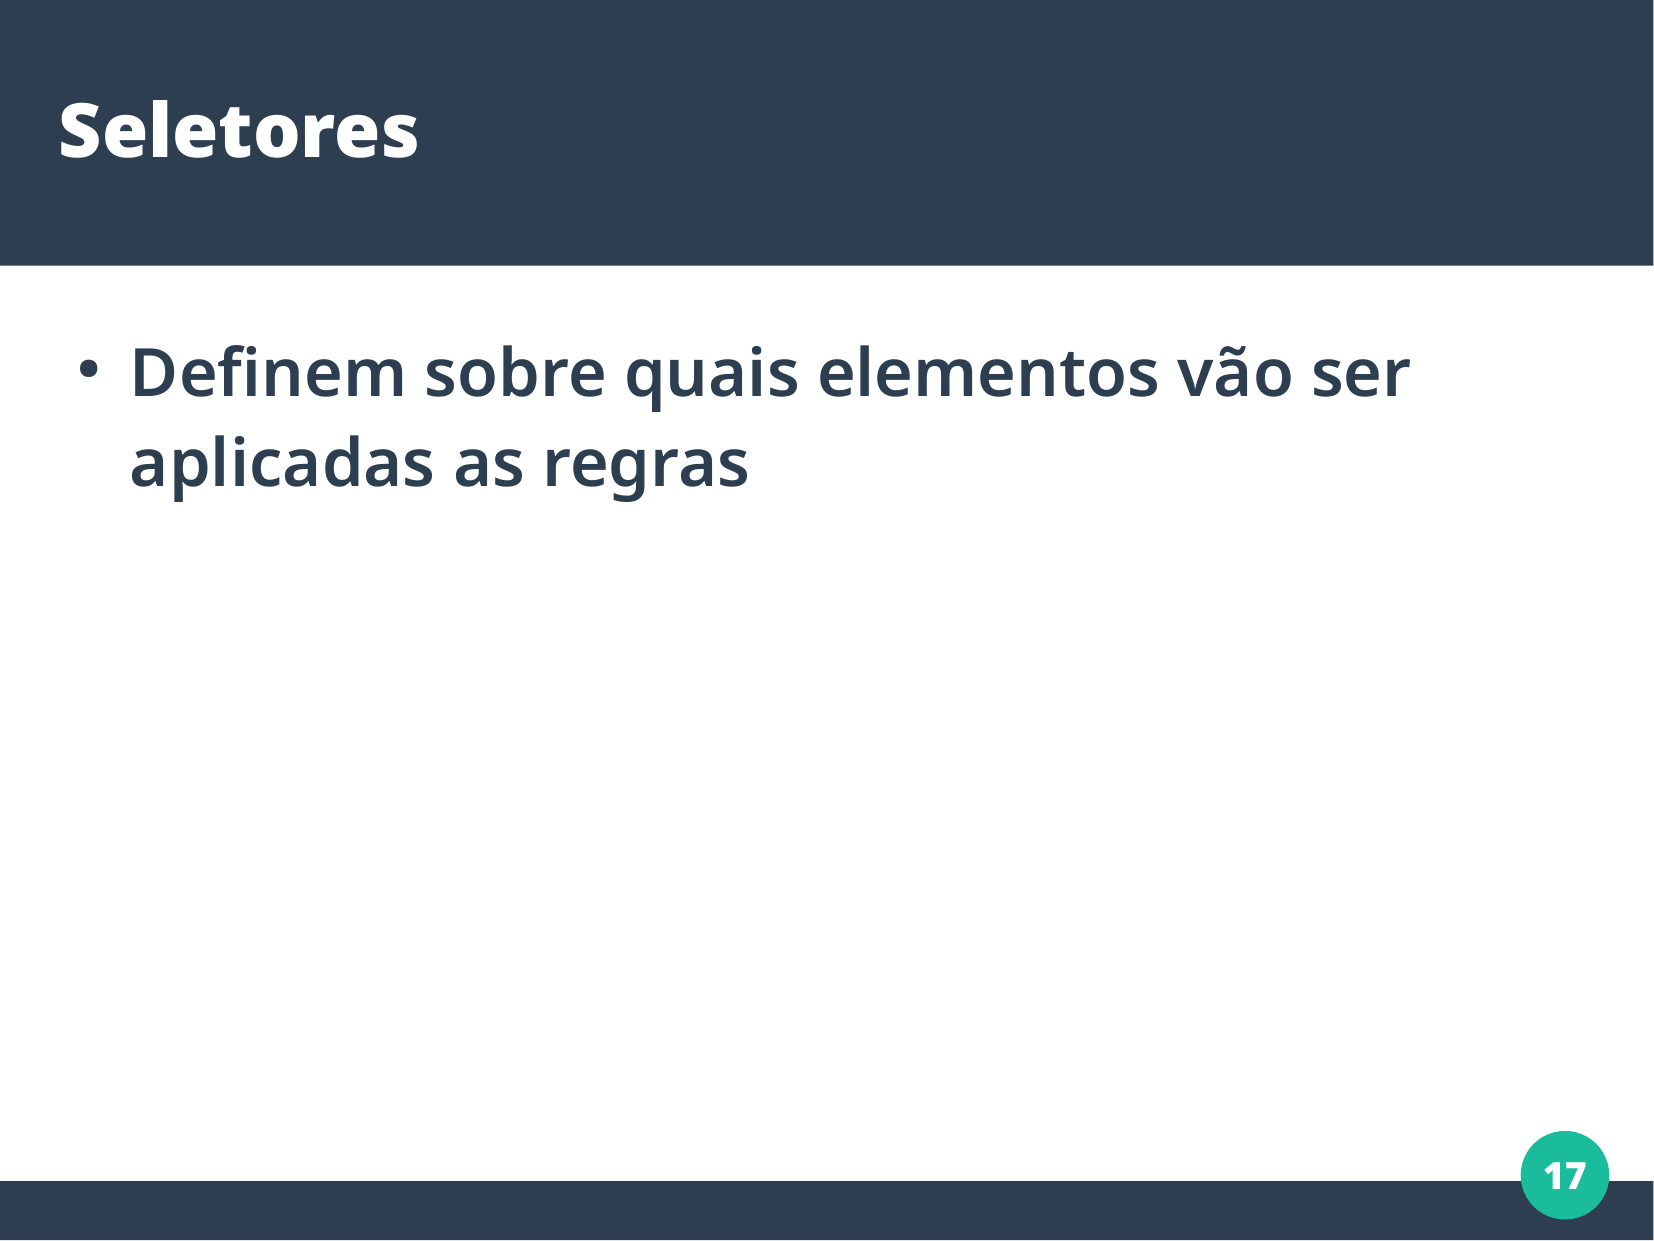

# Seletores
Definem sobre quais elementos vão ser aplicadas as regras
17